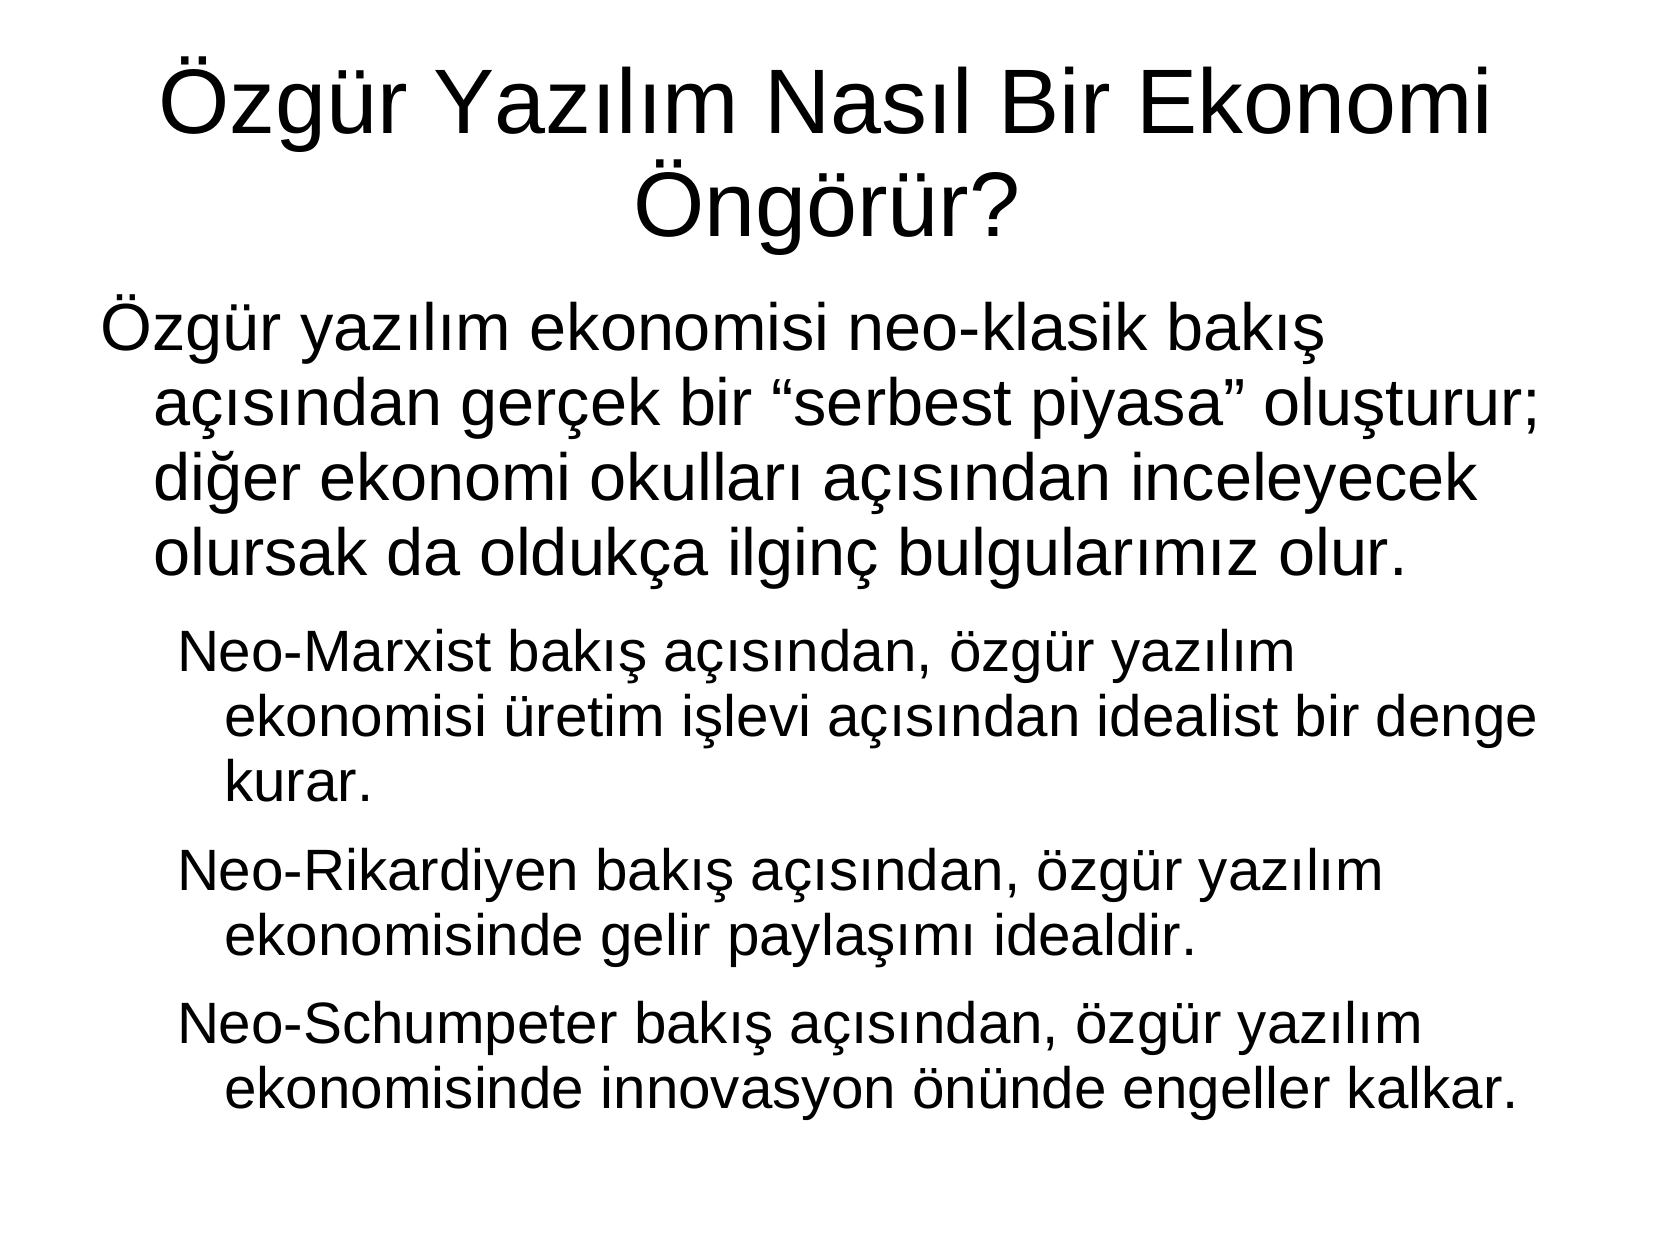

# Özgür Yazılım Nasıl Bir Ekonomi Öngörür?
Özgür yazılım ekonomisi neo-klasik bakış açısından gerçek bir “serbest piyasa” oluşturur; diğer ekonomi okulları açısından inceleyecek olursak da oldukça ilginç bulgularımız olur.
Neo-Marxist bakış açısından, özgür yazılım ekonomisi üretim işlevi açısından idealist bir denge kurar.
Neo-Rikardiyen bakış açısından, özgür yazılım ekonomisinde gelir paylaşımı idealdir.
Neo-Schumpeter bakış açısından, özgür yazılım ekonomisinde innovasyon önünde engeller kalkar.